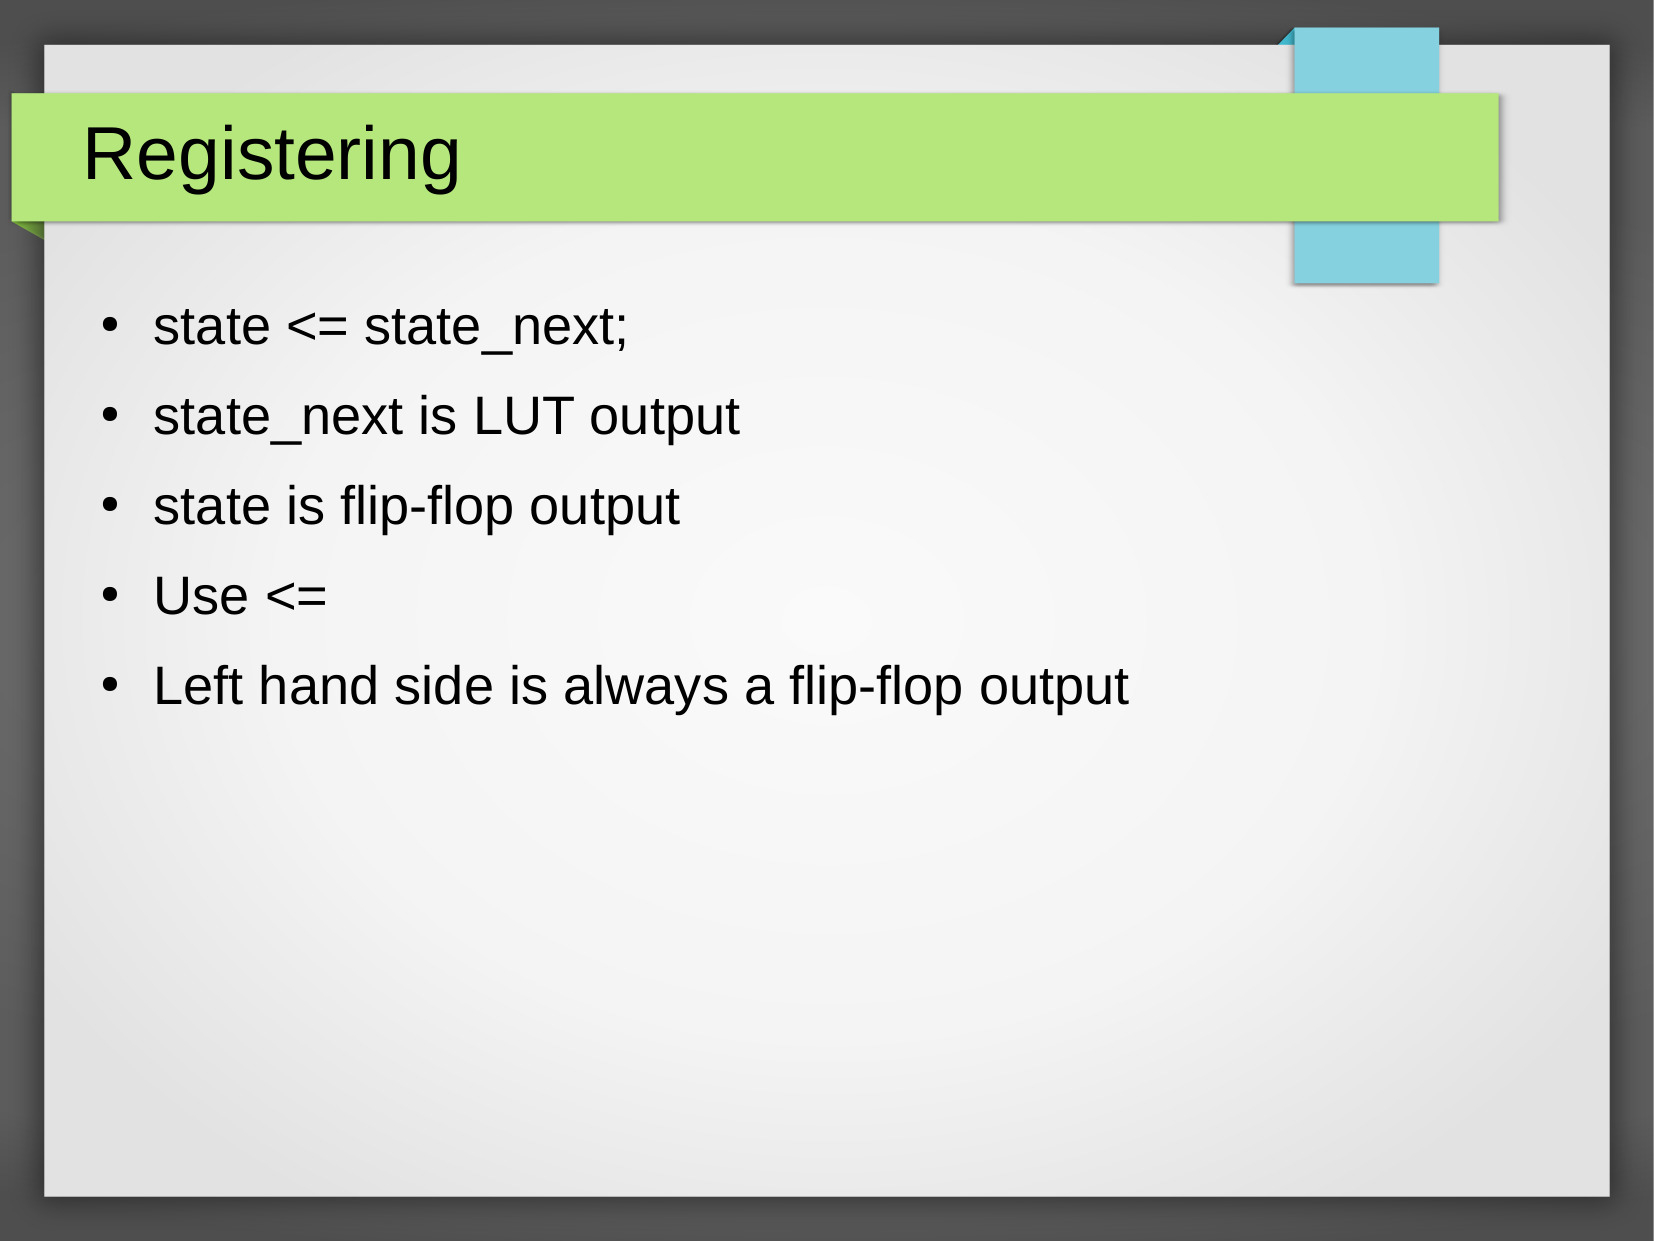

# Registering
state <= state_next;
state_next is LUT output
state is flip-flop output
Use <=
Left hand side is always a flip-flop output